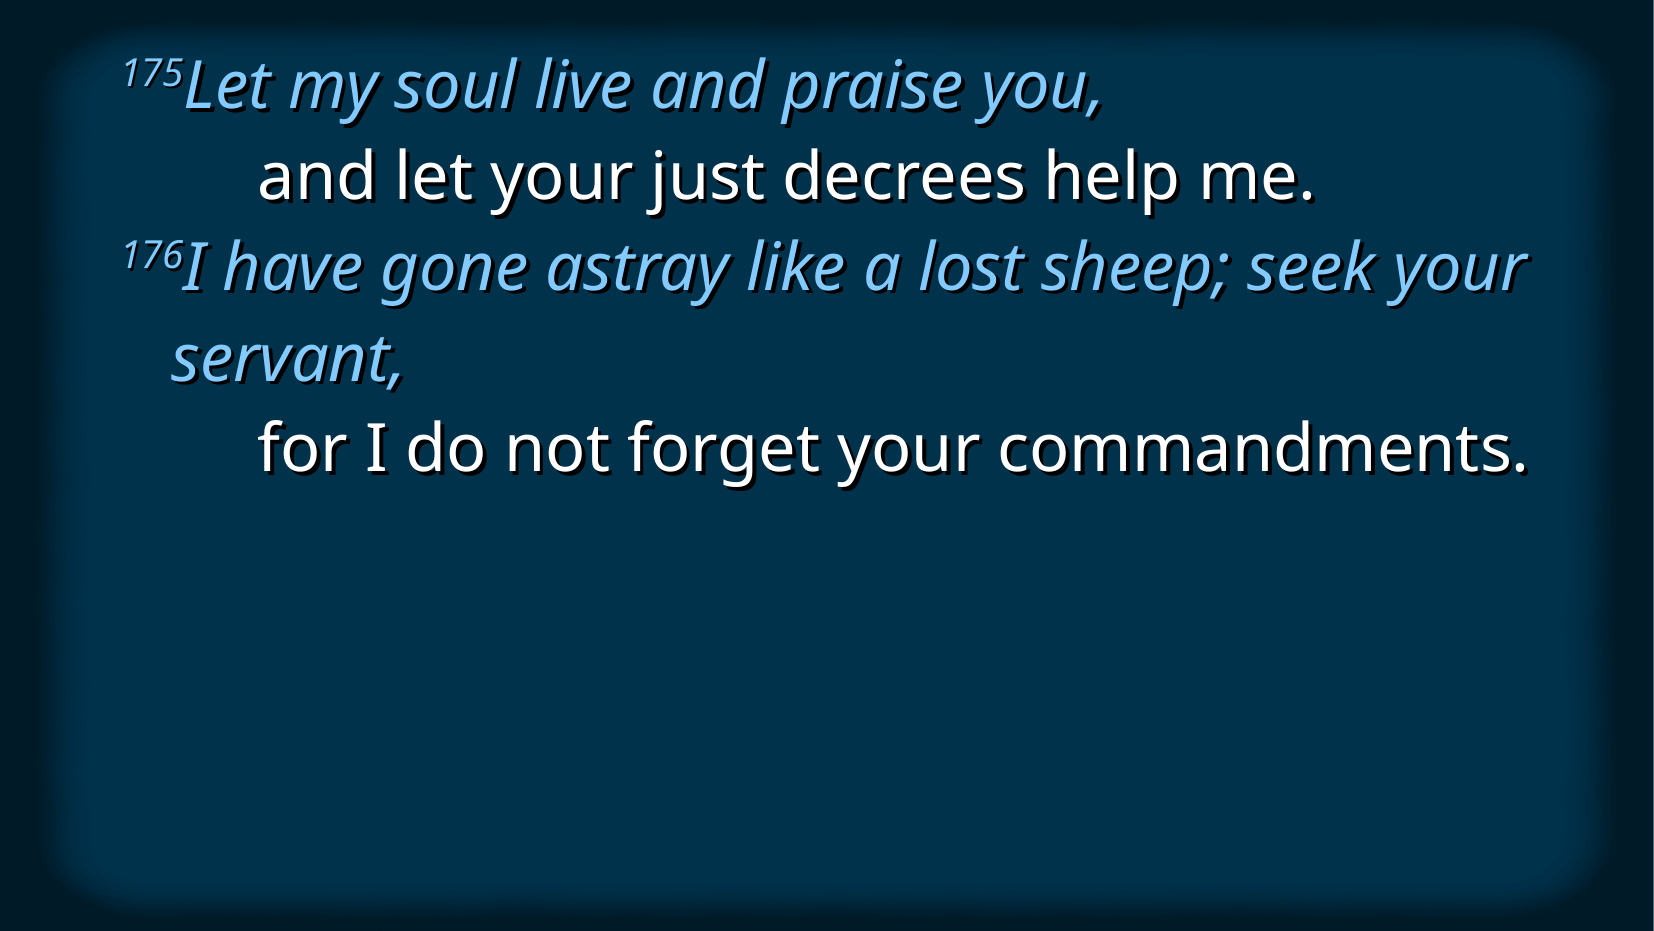

175Let my soul live and praise you,
 and let your just decrees help me.
176I have gone astray like a lost sheep; seek your
 servant,
 for I do not forget your commandments.